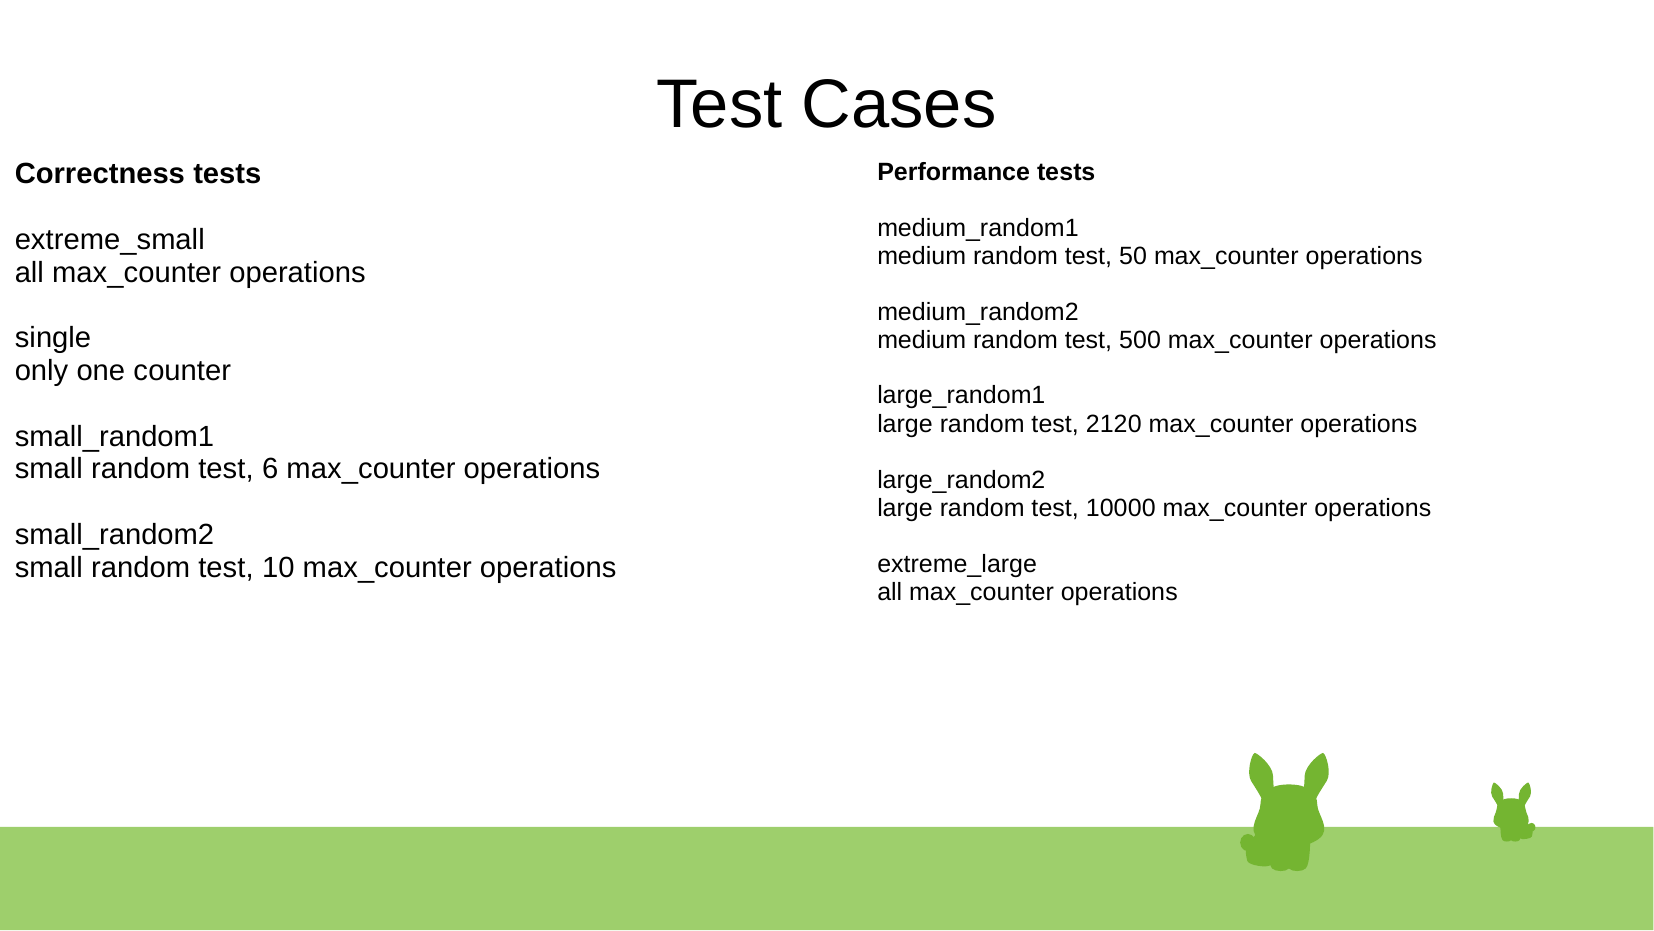

# Test Cases
Correctness tests
extreme_small
all max_counter operations
single
only one counter
small_random1
small random test, 6 max_counter operations
small_random2
small random test, 10 max_counter operations
Performance tests
medium_random1
medium random test, 50 max_counter operations
medium_random2
medium random test, 500 max_counter operations
large_random1
large random test, 2120 max_counter operations
large_random2
large random test, 10000 max_counter operations
extreme_large
all max_counter operations